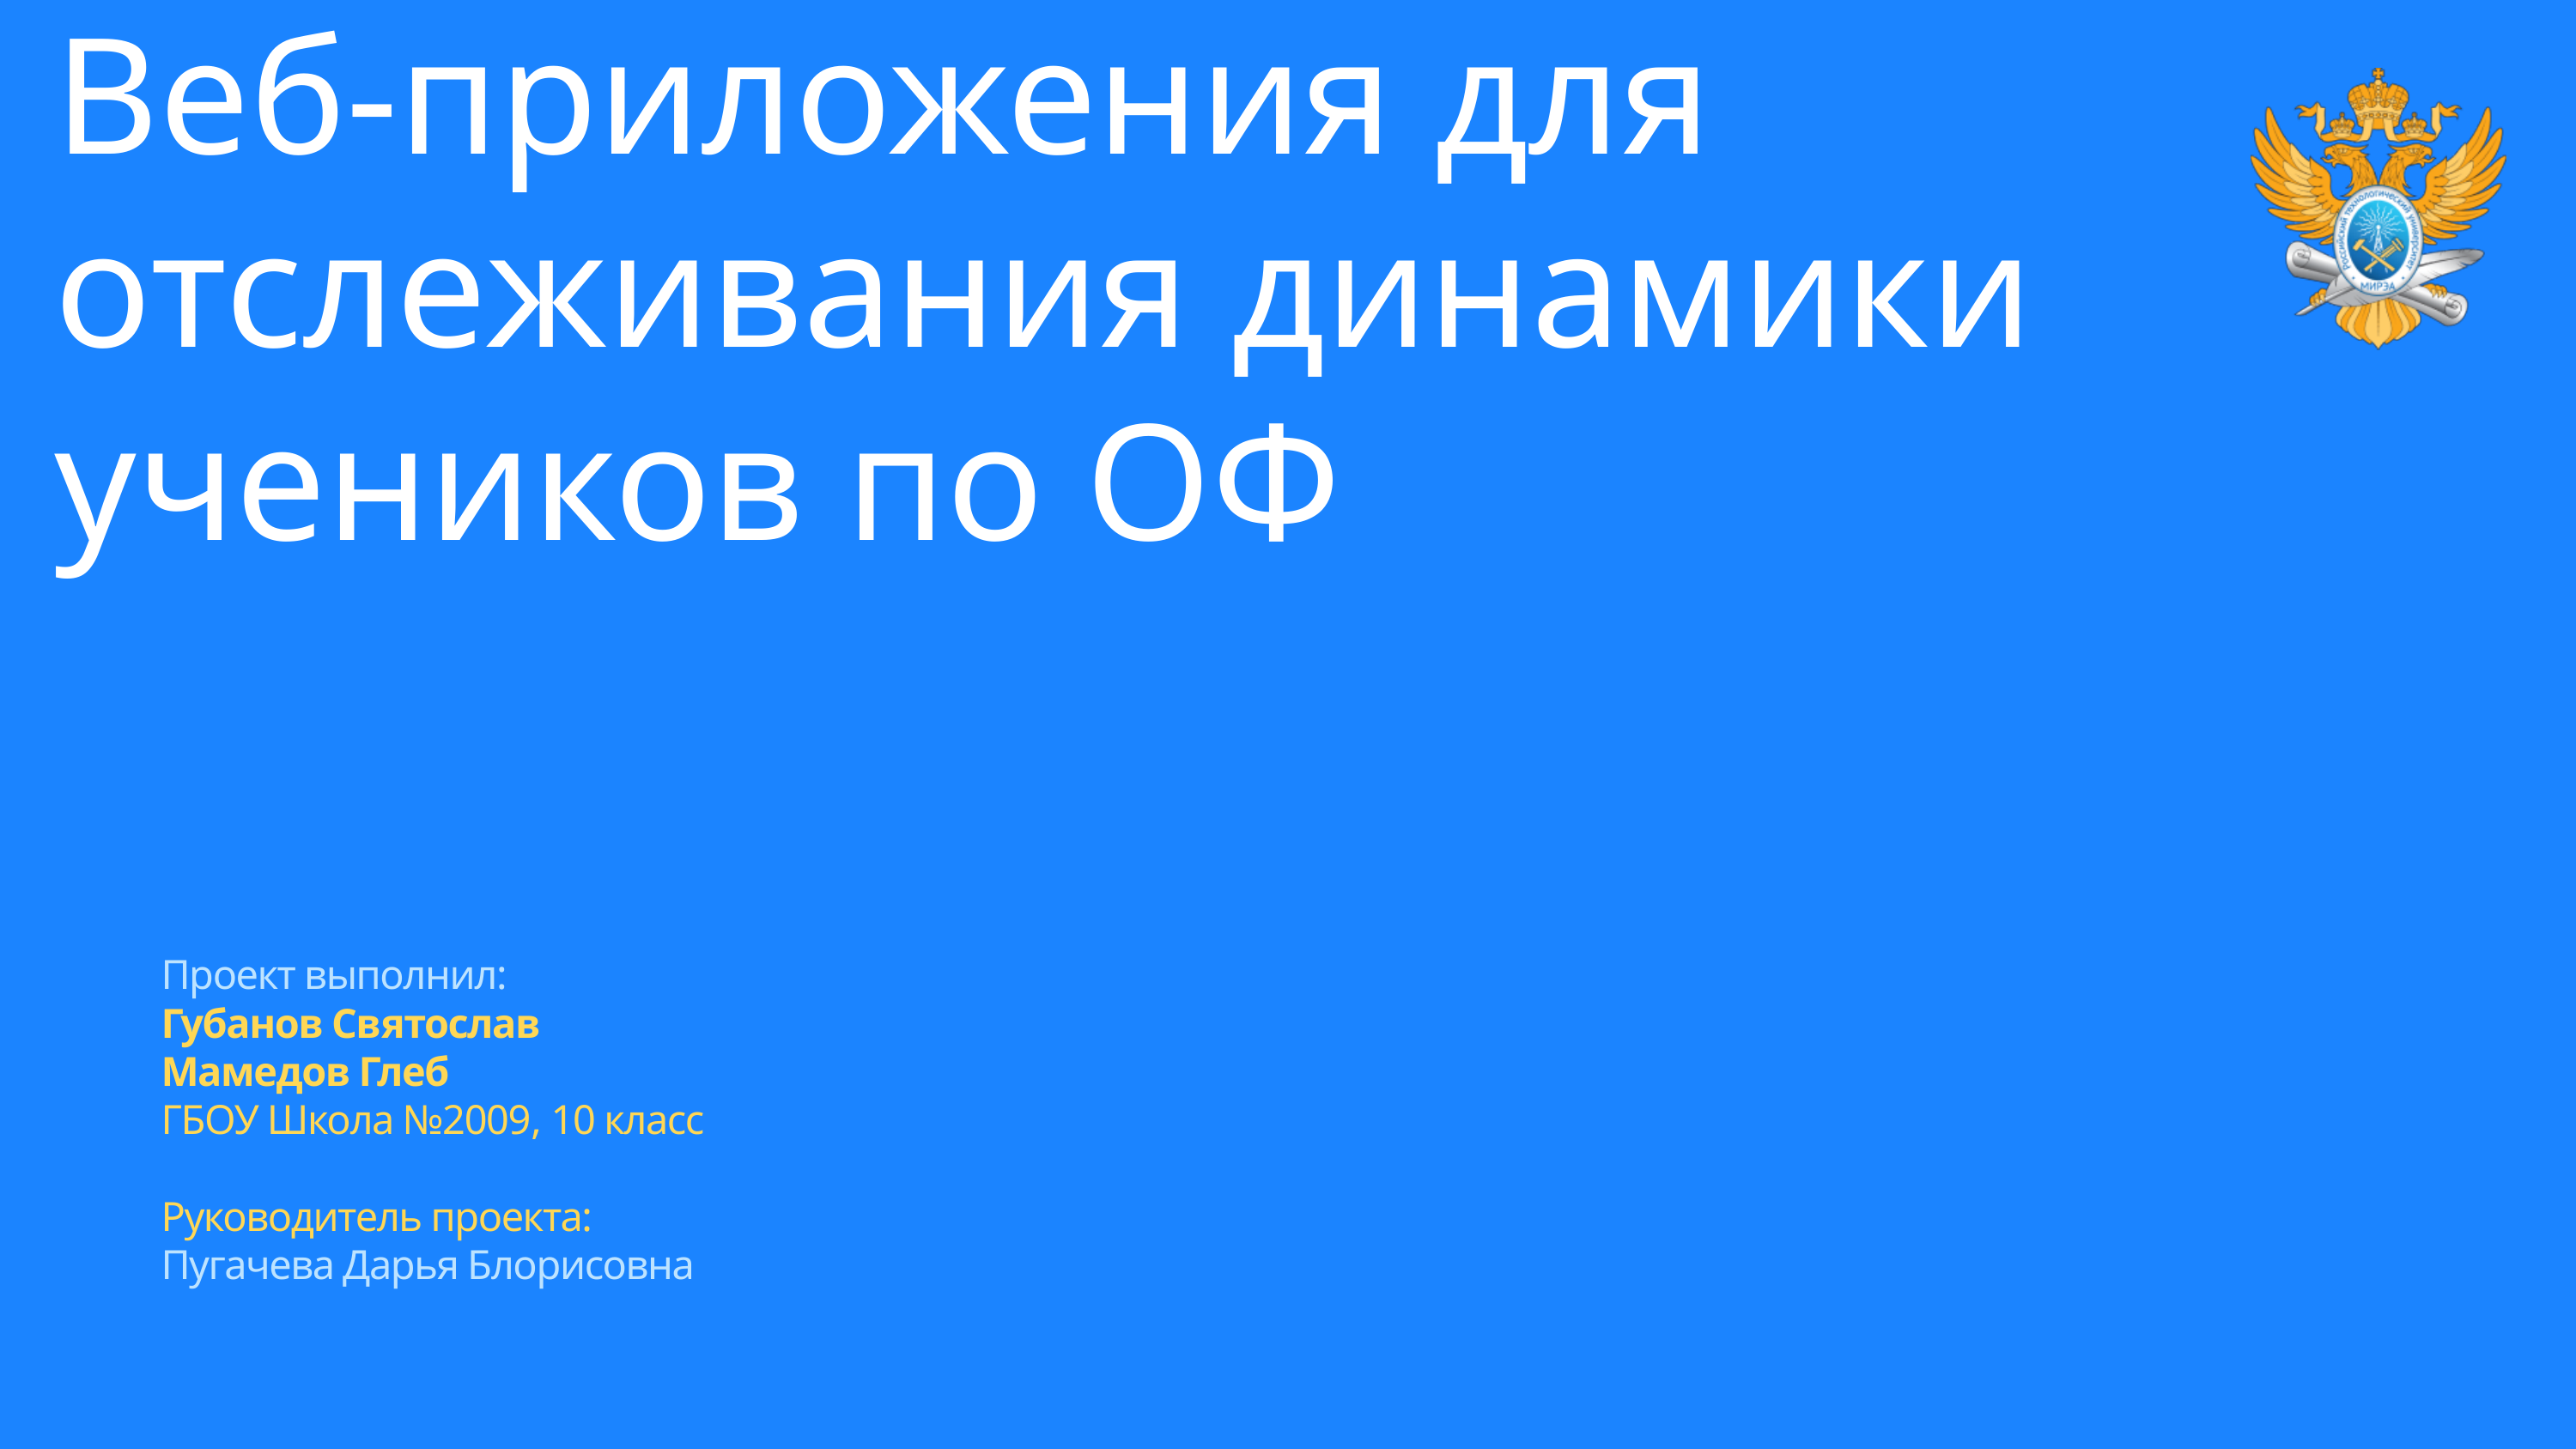

Веб-приложения для отслеживания динамики учеников по ОФ
Проект выполнил:
Губанов Святослав
Мамедов Глеб
ГБОУ Школа №2009, 10 класс
Руководитель проекта:
Пугачева Дарья Блорисовна